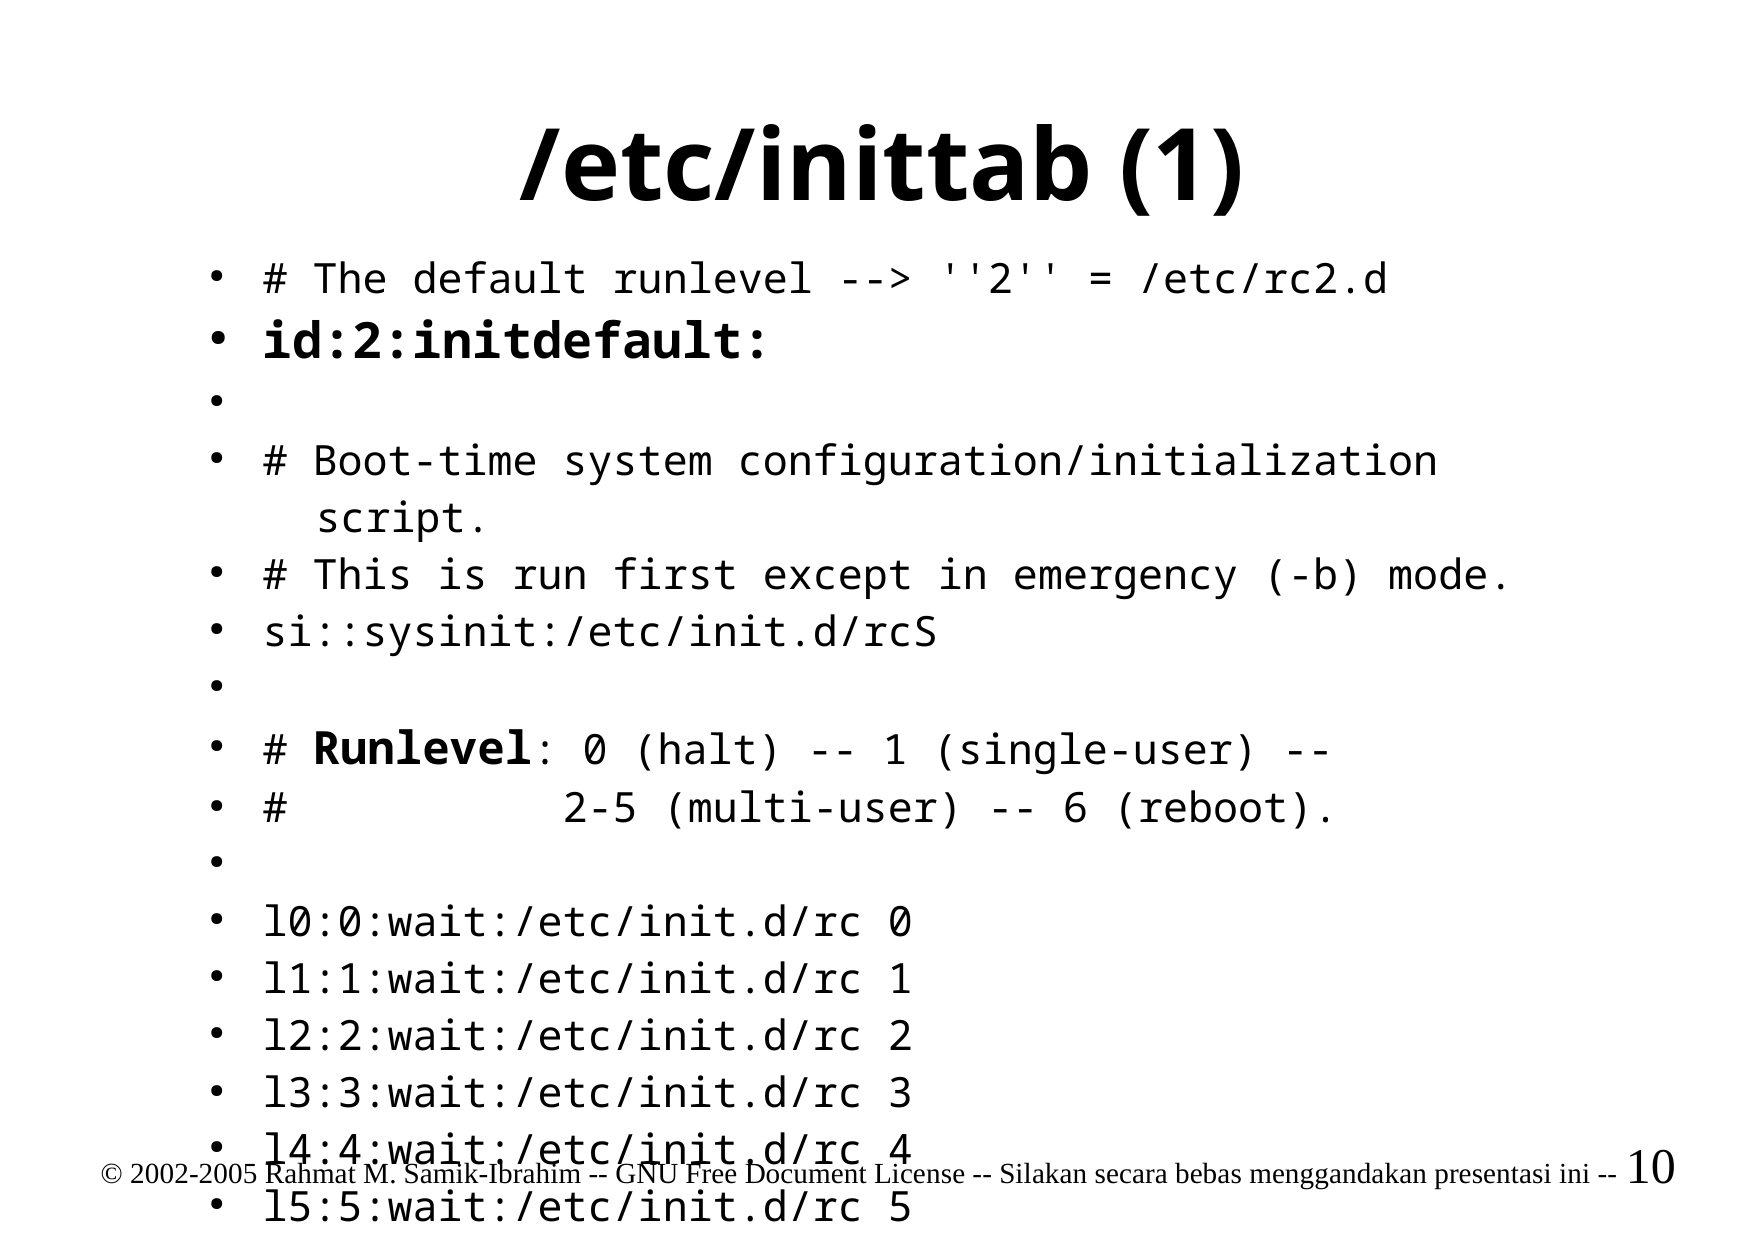

# /etc/inittab (1)
# The default runlevel --> ''2'' = /etc/rc2.d
id:2:initdefault:
# Boot-time system configuration/initialization script.
# This is run first except in emergency (-b) mode.
si::sysinit:/etc/init.d/rcS
# Runlevel: 0 (halt) -- 1 (single-user) --
# 2-5 (multi-user) -- 6 (reboot).
l0:0:wait:/etc/init.d/rc 0
l1:1:wait:/etc/init.d/rc 1
l2:2:wait:/etc/init.d/rc 2
l3:3:wait:/etc/init.d/rc 3
l4:4:wait:/etc/init.d/rc 4
l5:5:wait:/etc/init.d/rc 5
l6:6:wait:/etc/init.d/rc 6